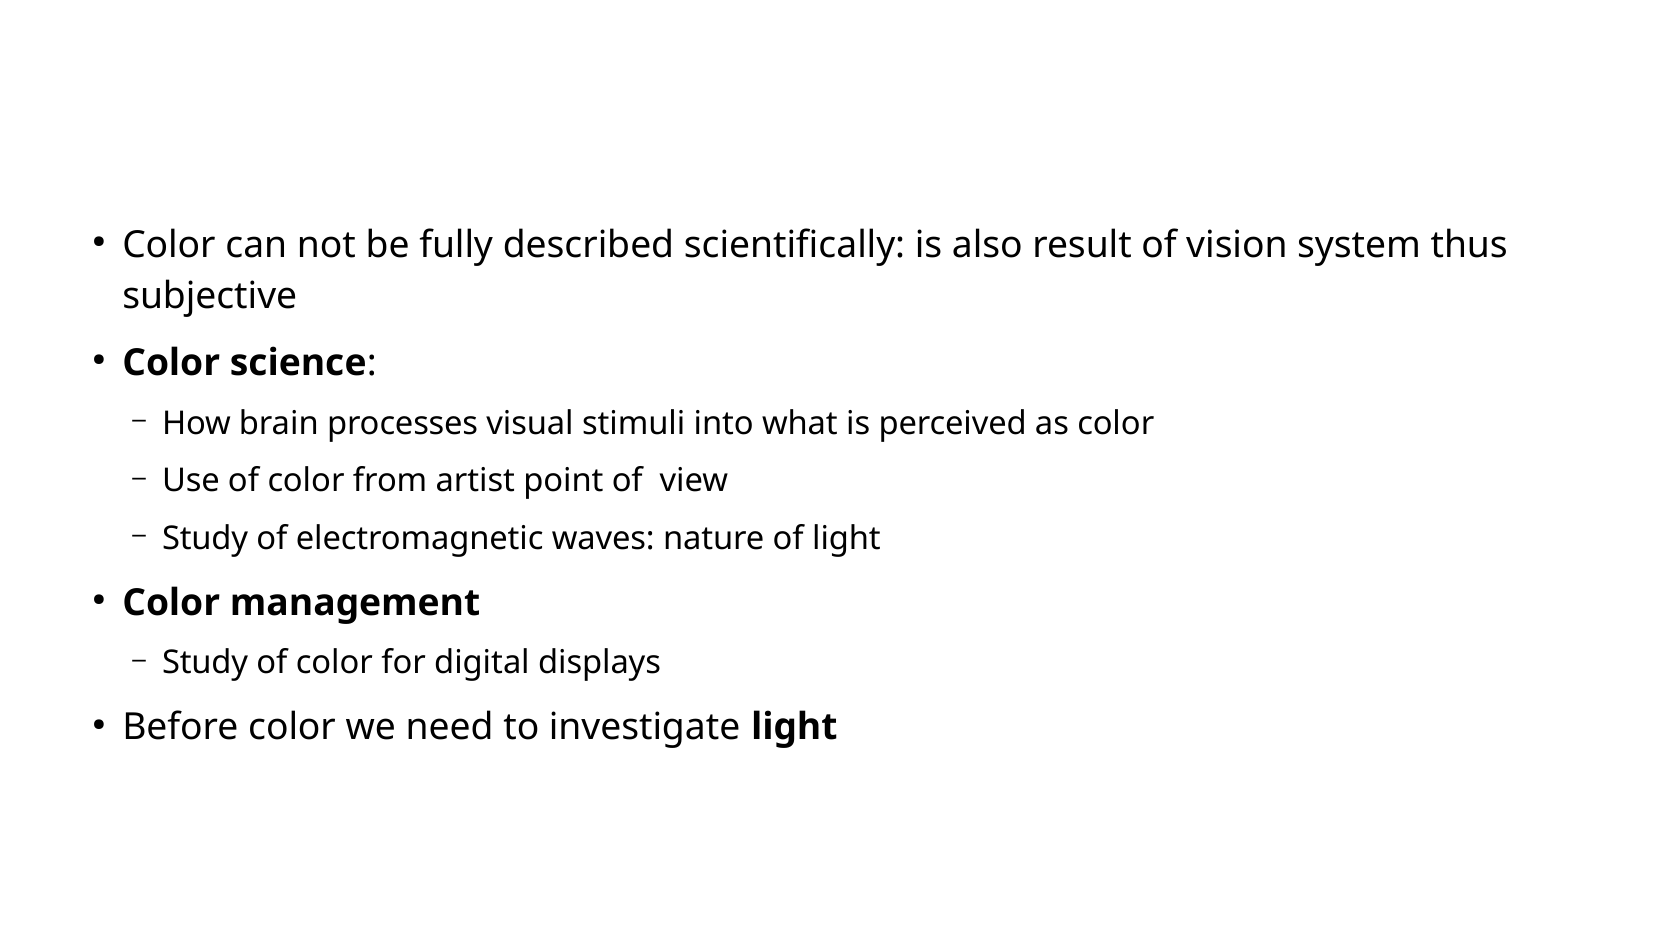

#
Color can not be fully described scientifically: is also result of vision system thus subjective
Color science:
How brain processes visual stimuli into what is perceived as color
Use of color from artist point of view
Study of electromagnetic waves: nature of light
Color management
Study of color for digital displays
Before color we need to investigate light